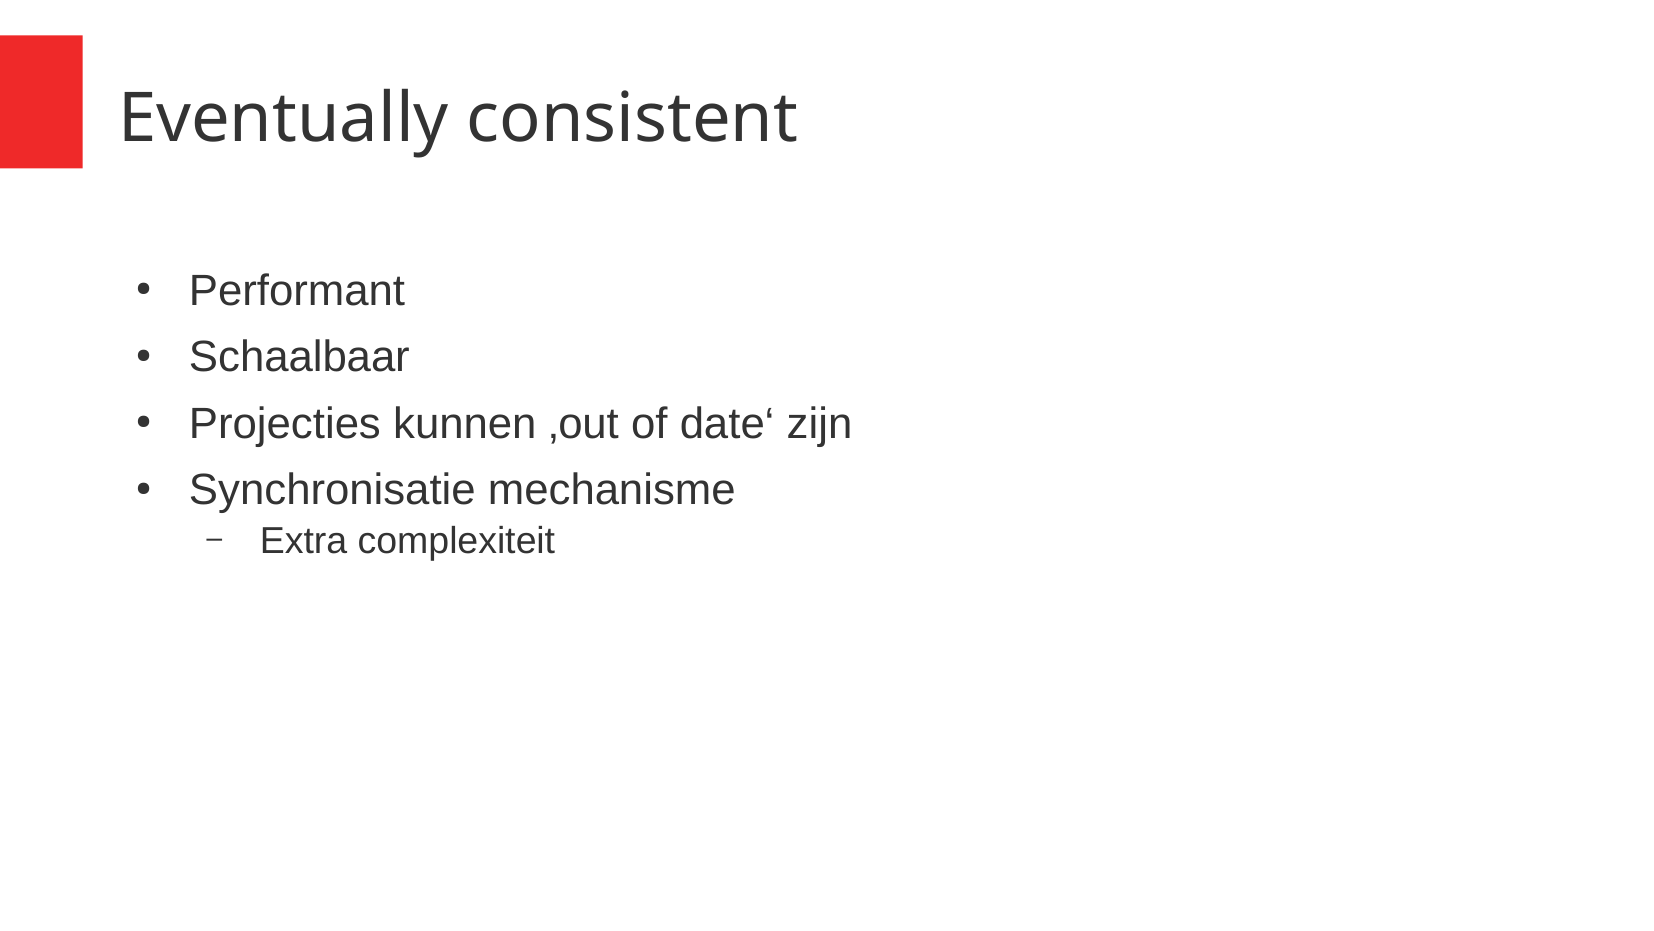

# Eventually consistent
Performant
Schaalbaar
Projecties kunnen ‚out of date‘ zijn
Synchronisatie mechanisme
Extra complexiteit